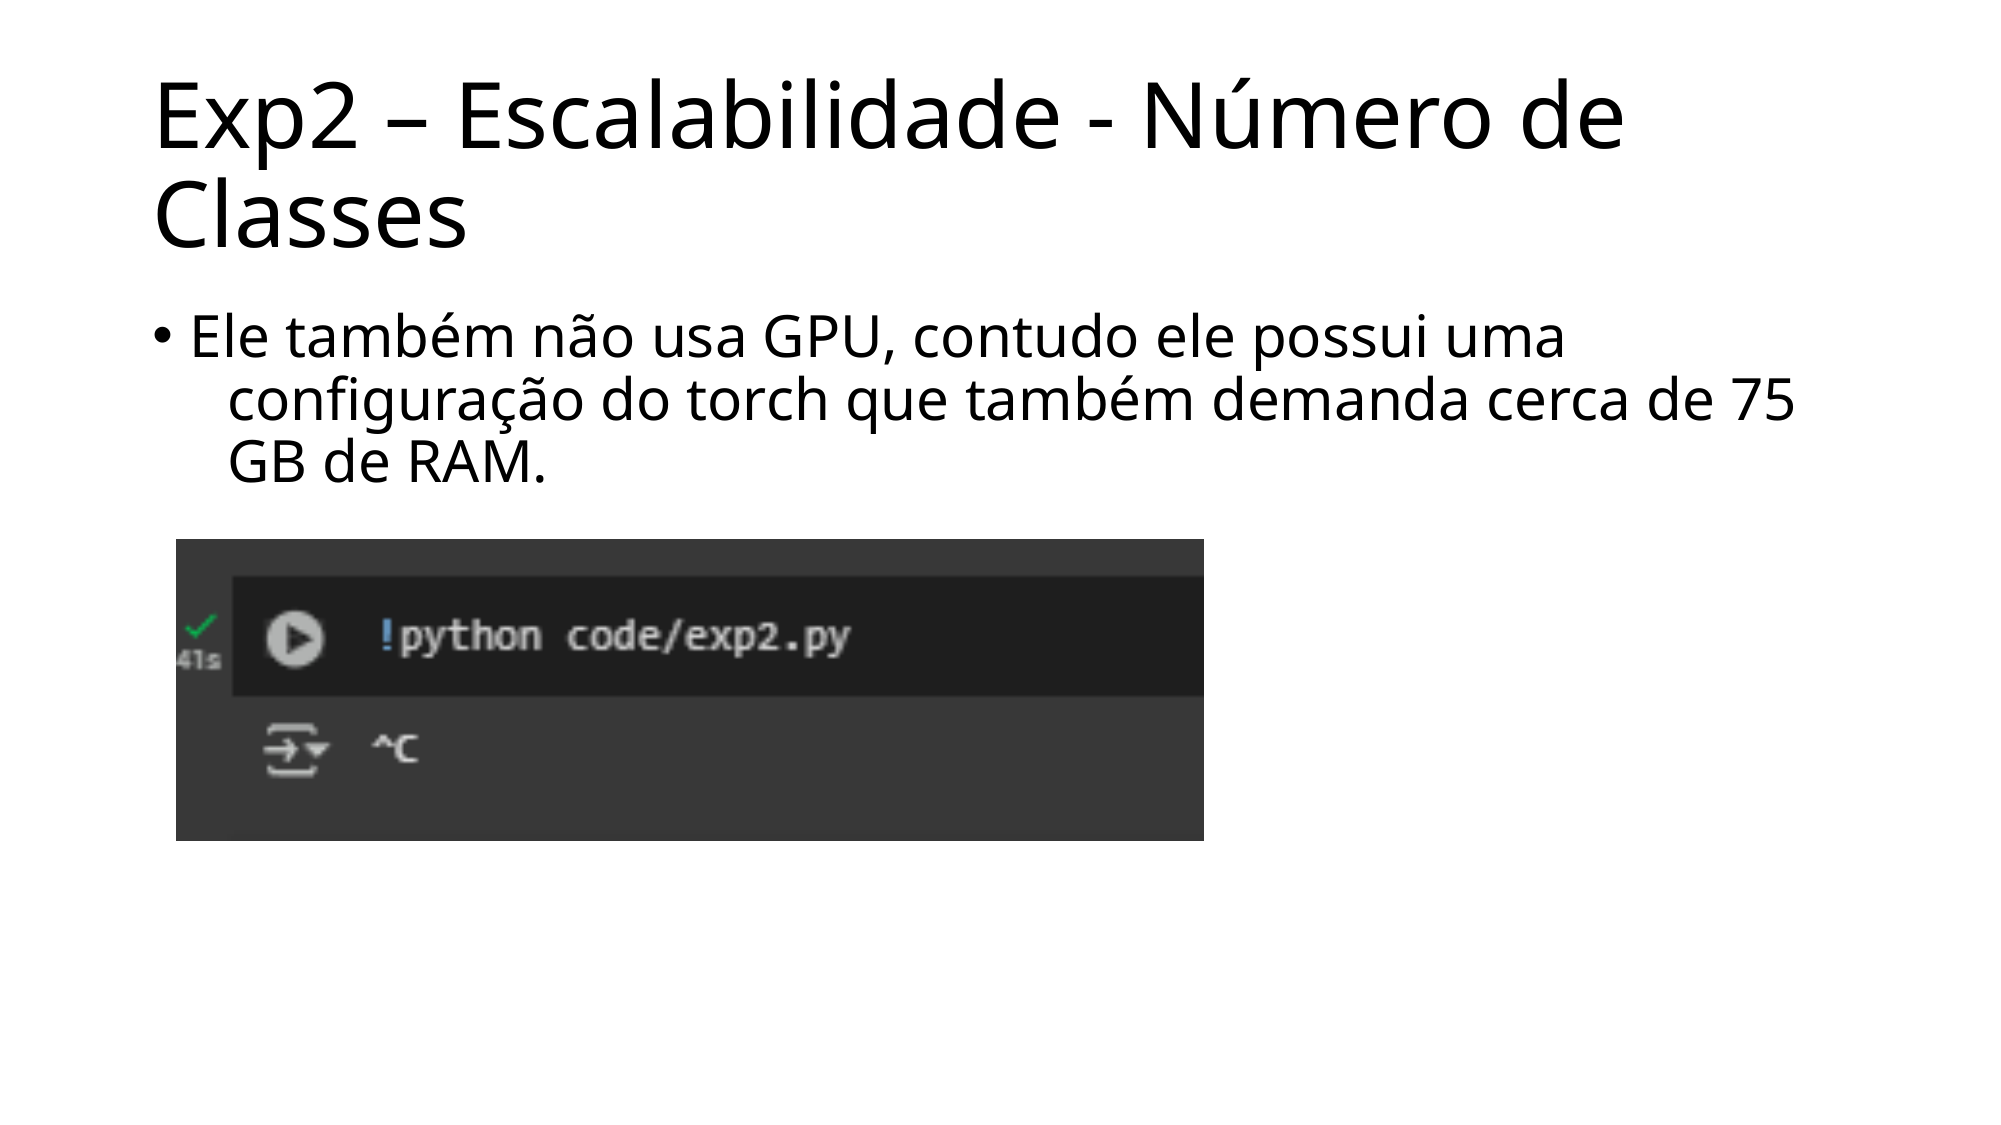

Exp2 – Escalabilidade - Número de Classes
Ele também não usa GPU, contudo ele possui uma configuração do torch que também demanda cerca de 75 GB de RAM.